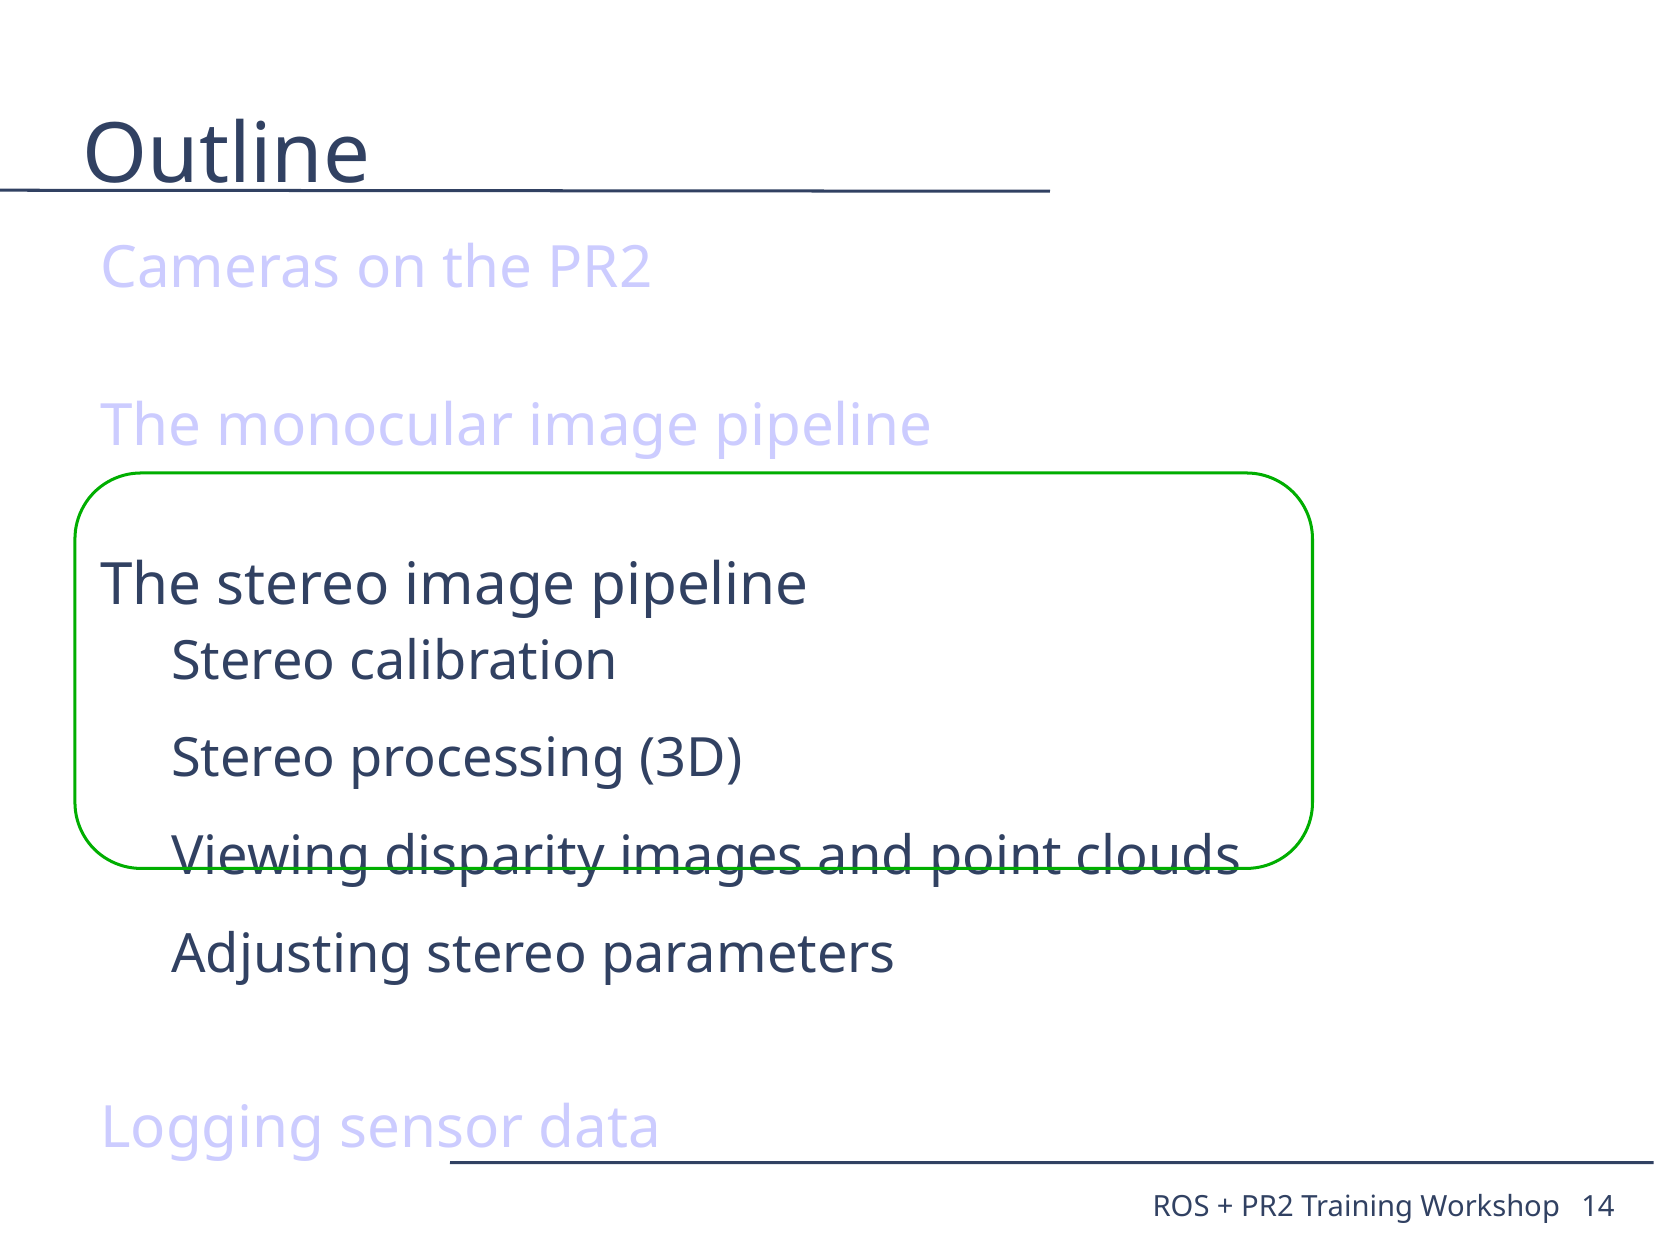

# Outline
Cameras on the PR2
The monocular image pipeline
The stereo image pipeline
Stereo calibration
Stereo processing (3D)
Viewing disparity images and point clouds
Adjusting stereo parameters
Logging sensor data
Writing a vision node